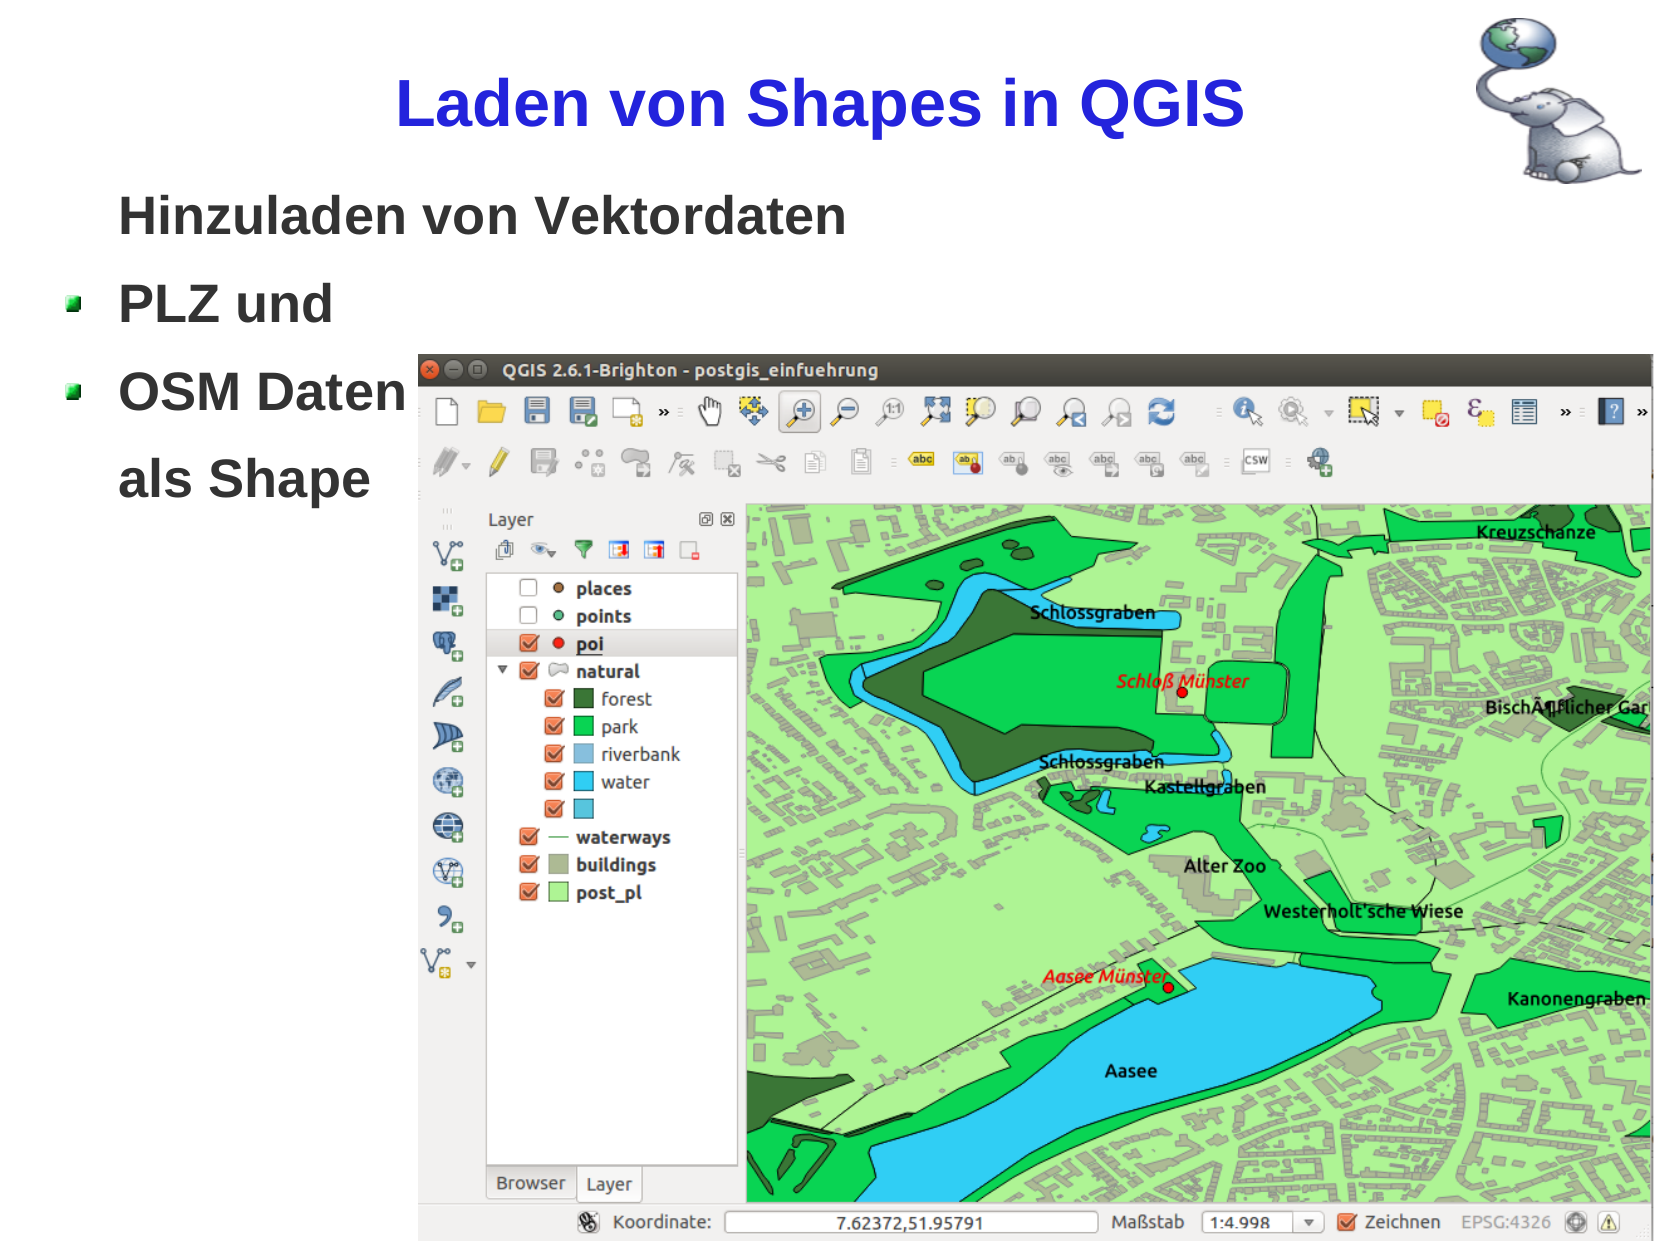

# Laden von Shapes in QGIS
Hinzuladen von Vektordaten
PLZ und
OSM Daten
als Shape